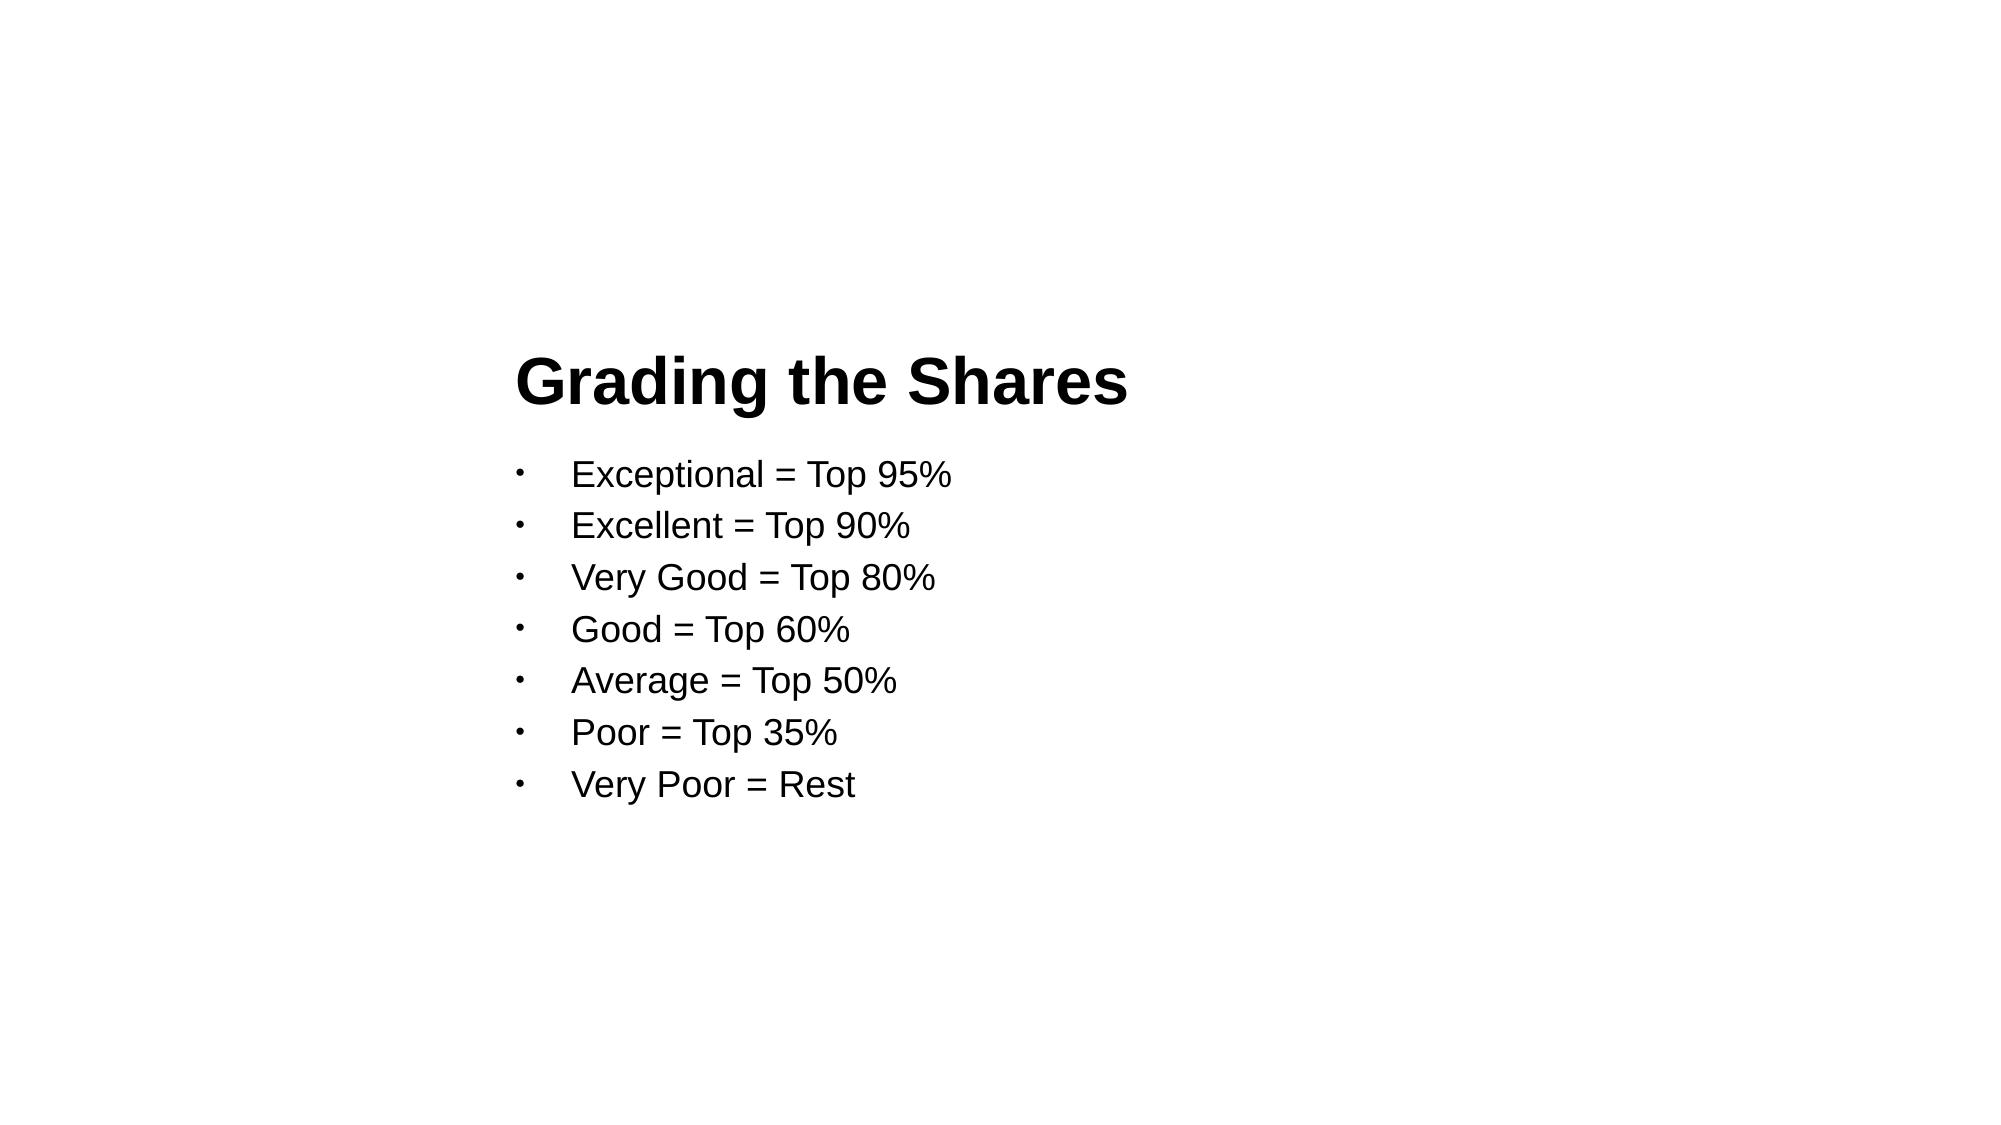

Grading the Shares
Exceptional = Top 95%
Excellent = Top 90%
Very Good = Top 80%
Good = Top 60%
Average = Top 50%
Poor = Top 35%
Very Poor = Rest